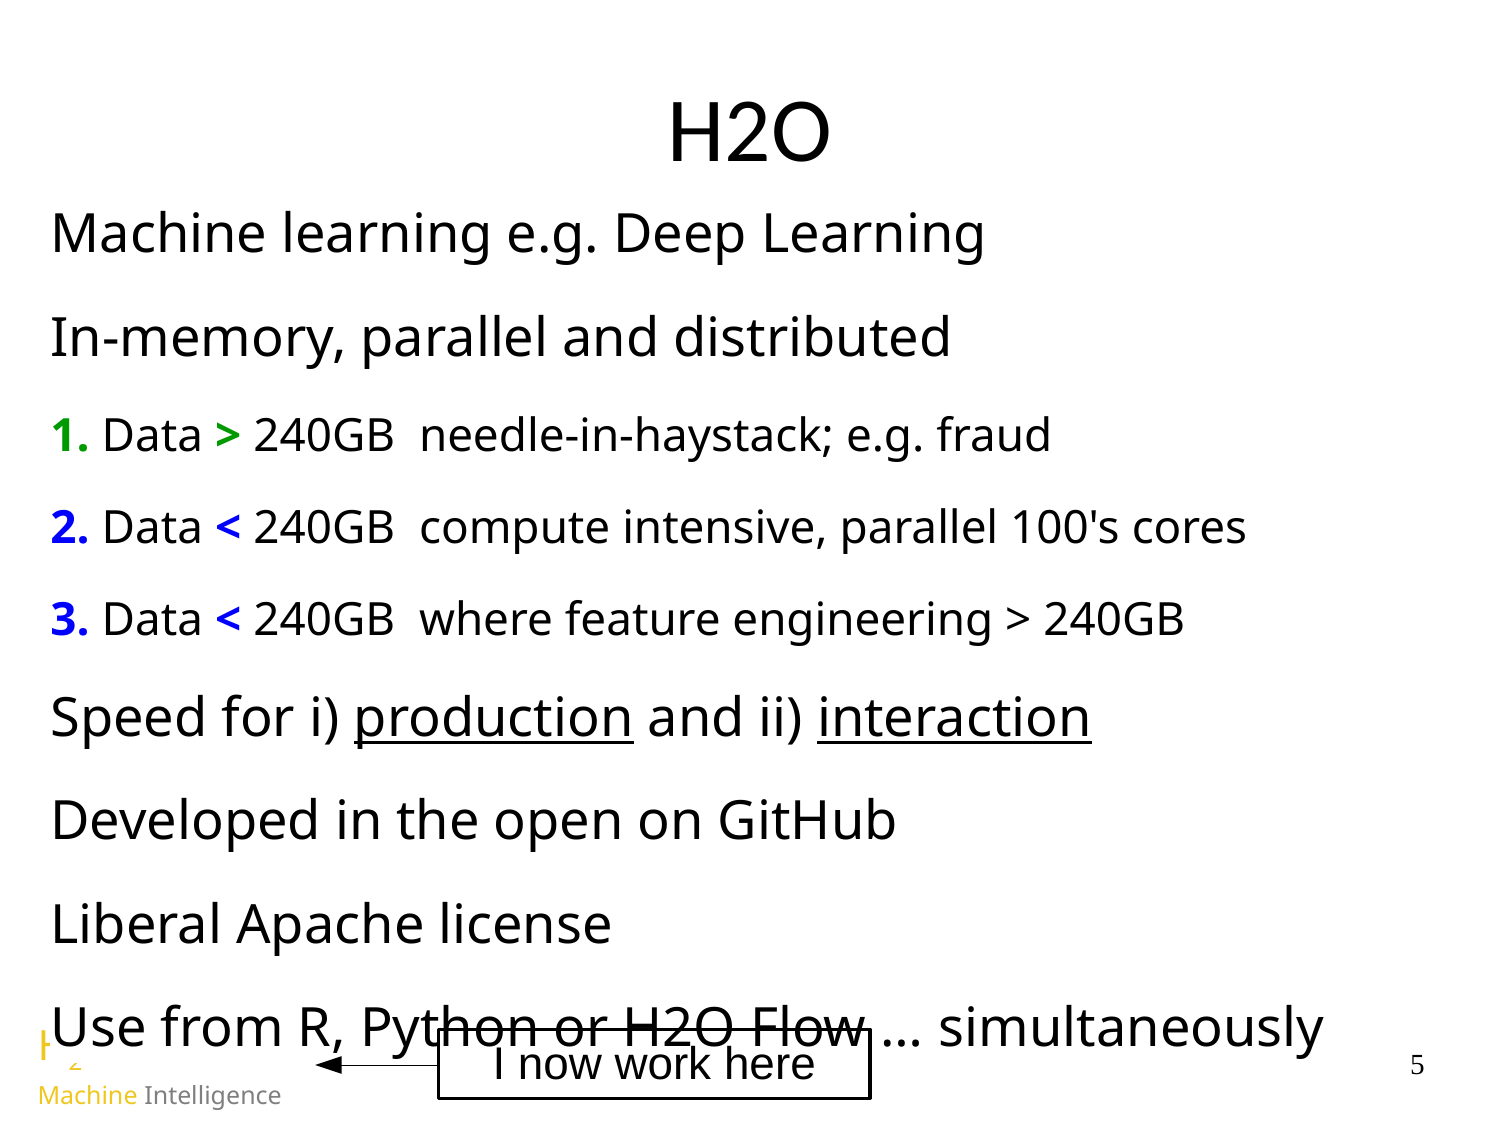

# H2O
Machine learning e.g. Deep Learning
In-memory, parallel and distributed
1. Data > 240GB needle-in-haystack; e.g. fraud
2. Data < 240GB compute intensive, parallel 100's cores
3. Data < 240GB where feature engineering > 240GB
Speed for i) production and ii) interaction
Developed in the open on GitHub
Liberal Apache license
Use from R, Python or H2O Flow … simultaneously
I now work here
5